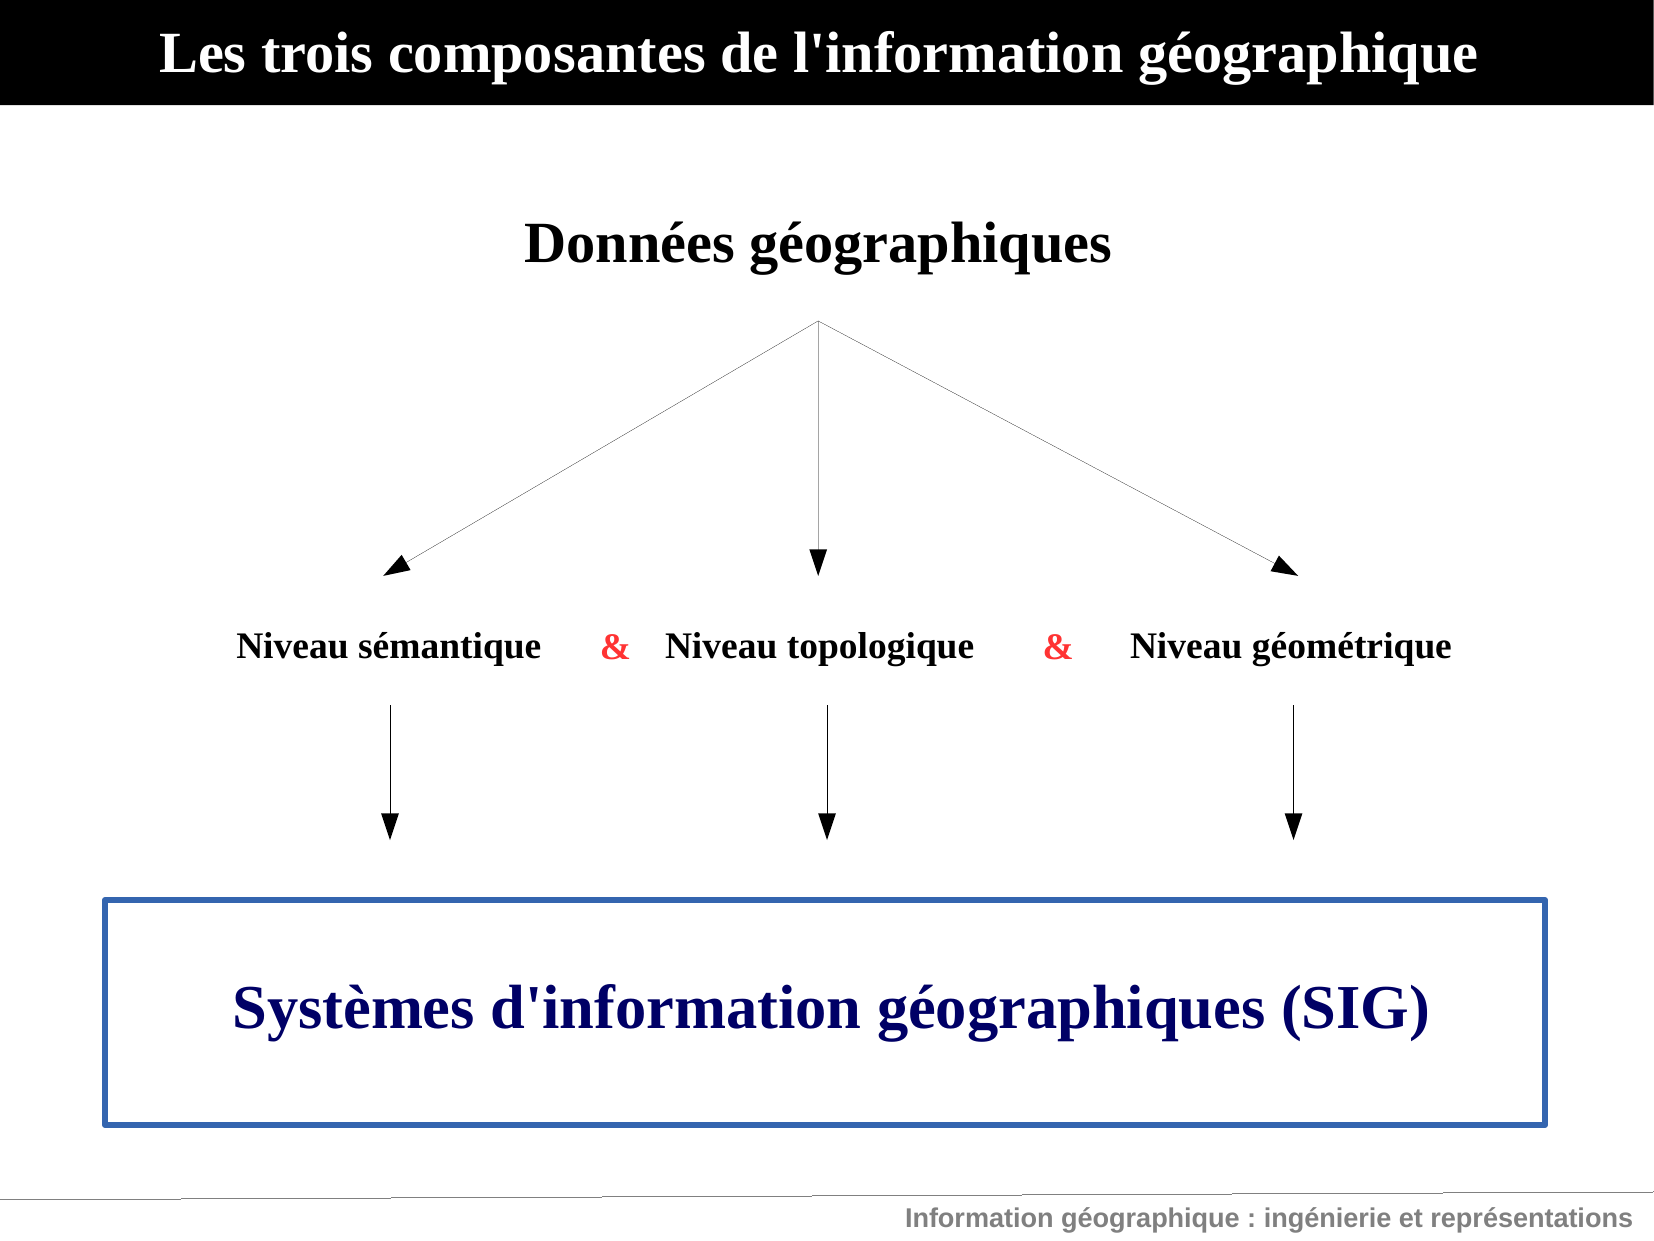

# Les trois composantes de l'information géographique
Données géographiques
Niveau sémantique
Niveau topologique
Niveau géométrique
&
&
Systèmes d'information géographiques (SIG)